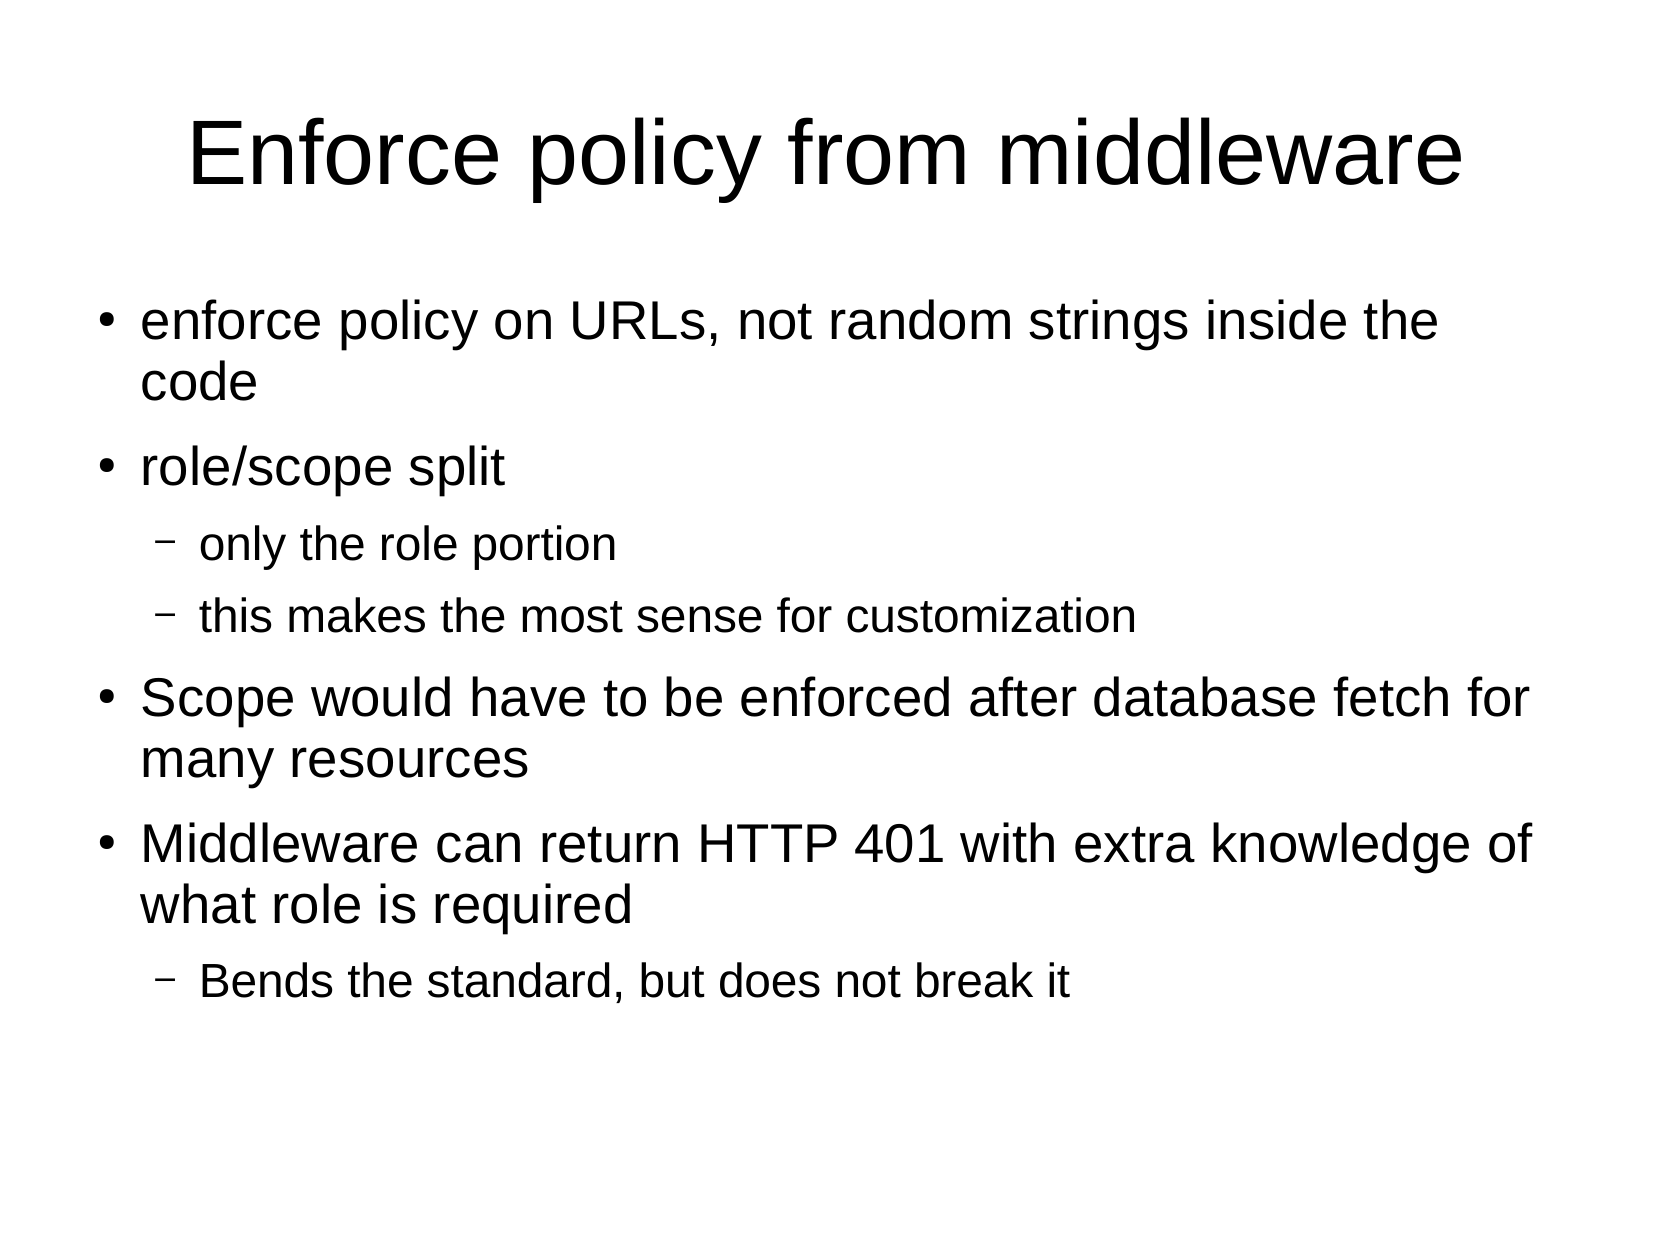

# Enforce policy from middleware
enforce policy on URLs, not random strings inside the code
role/scope split
only the role portion
this makes the most sense for customization
Scope would have to be enforced after database fetch for many resources
Middleware can return HTTP 401 with extra knowledge of what role is required
Bends the standard, but does not break it